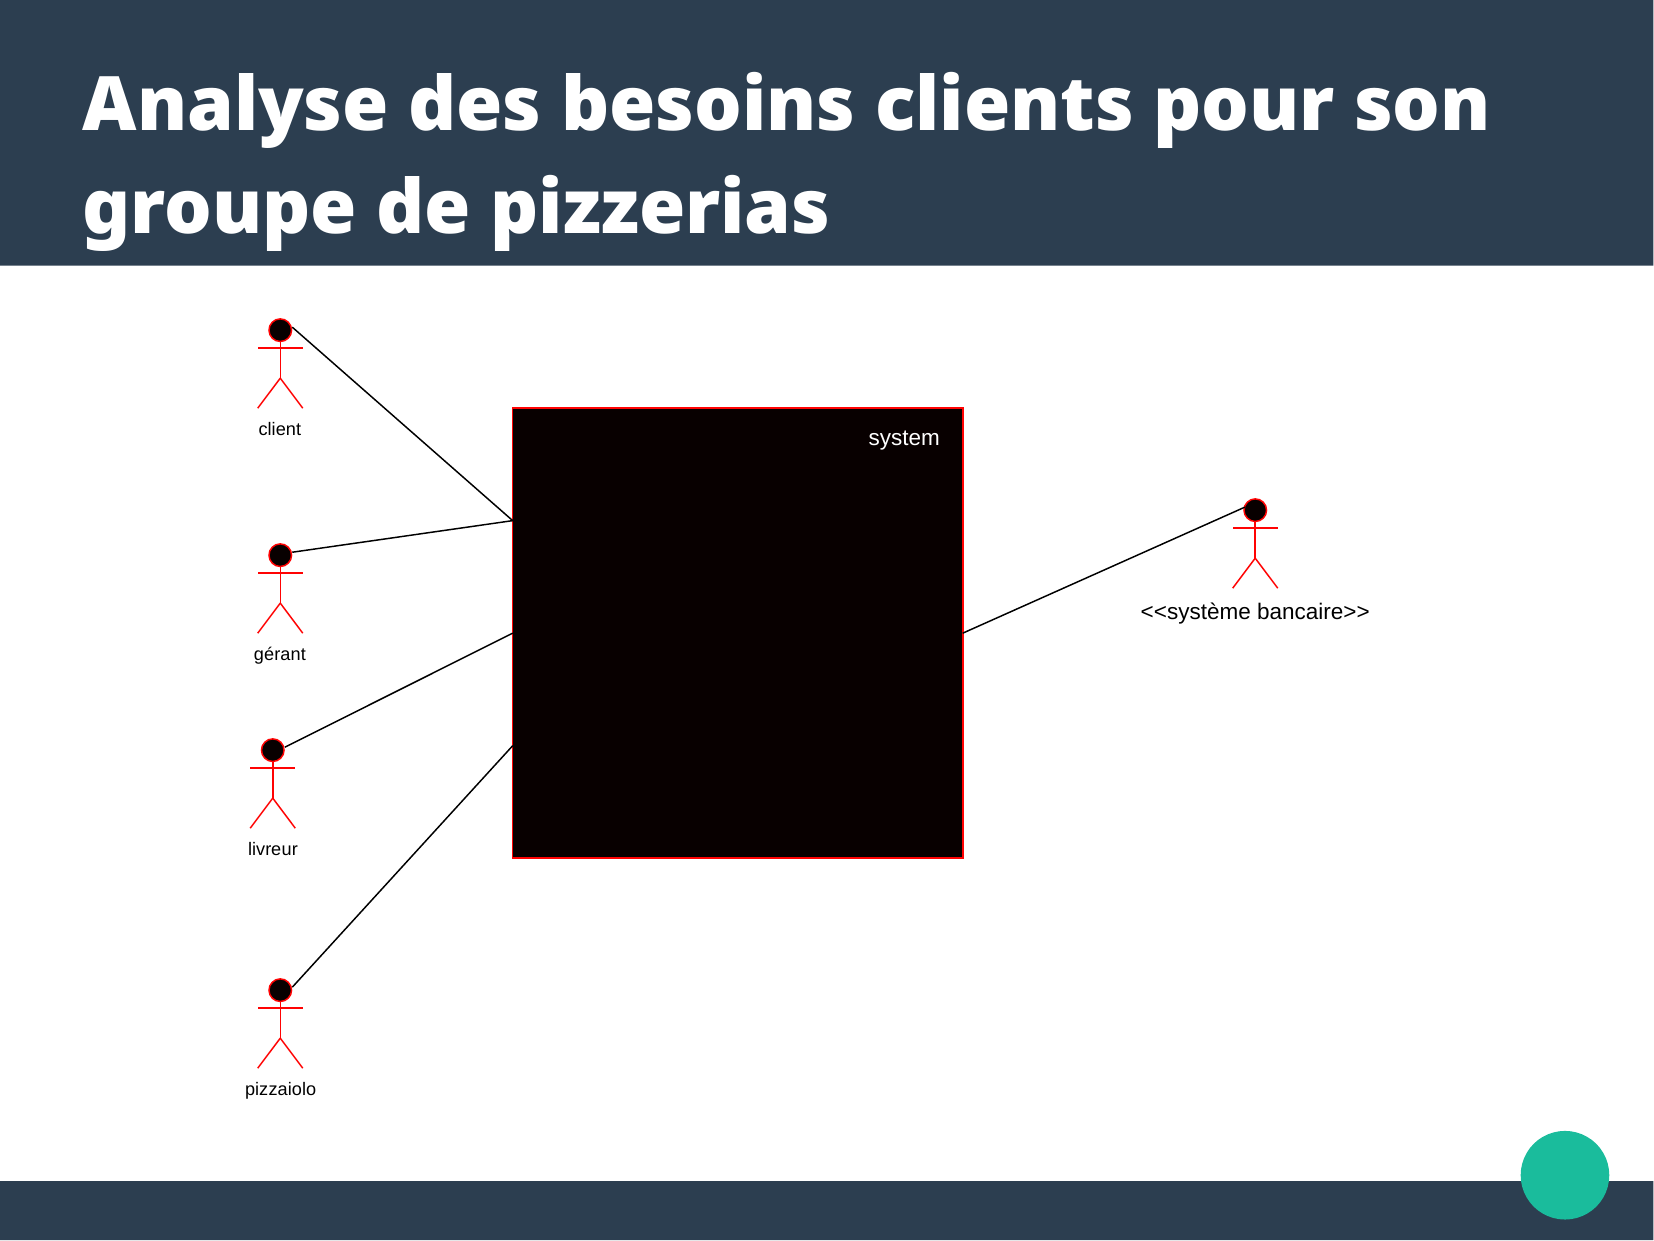

# Analyse des besoins clients pour son groupe de pizzerias
client
system
<<système bancaire>>
gérant
livreur
pizzaiolo